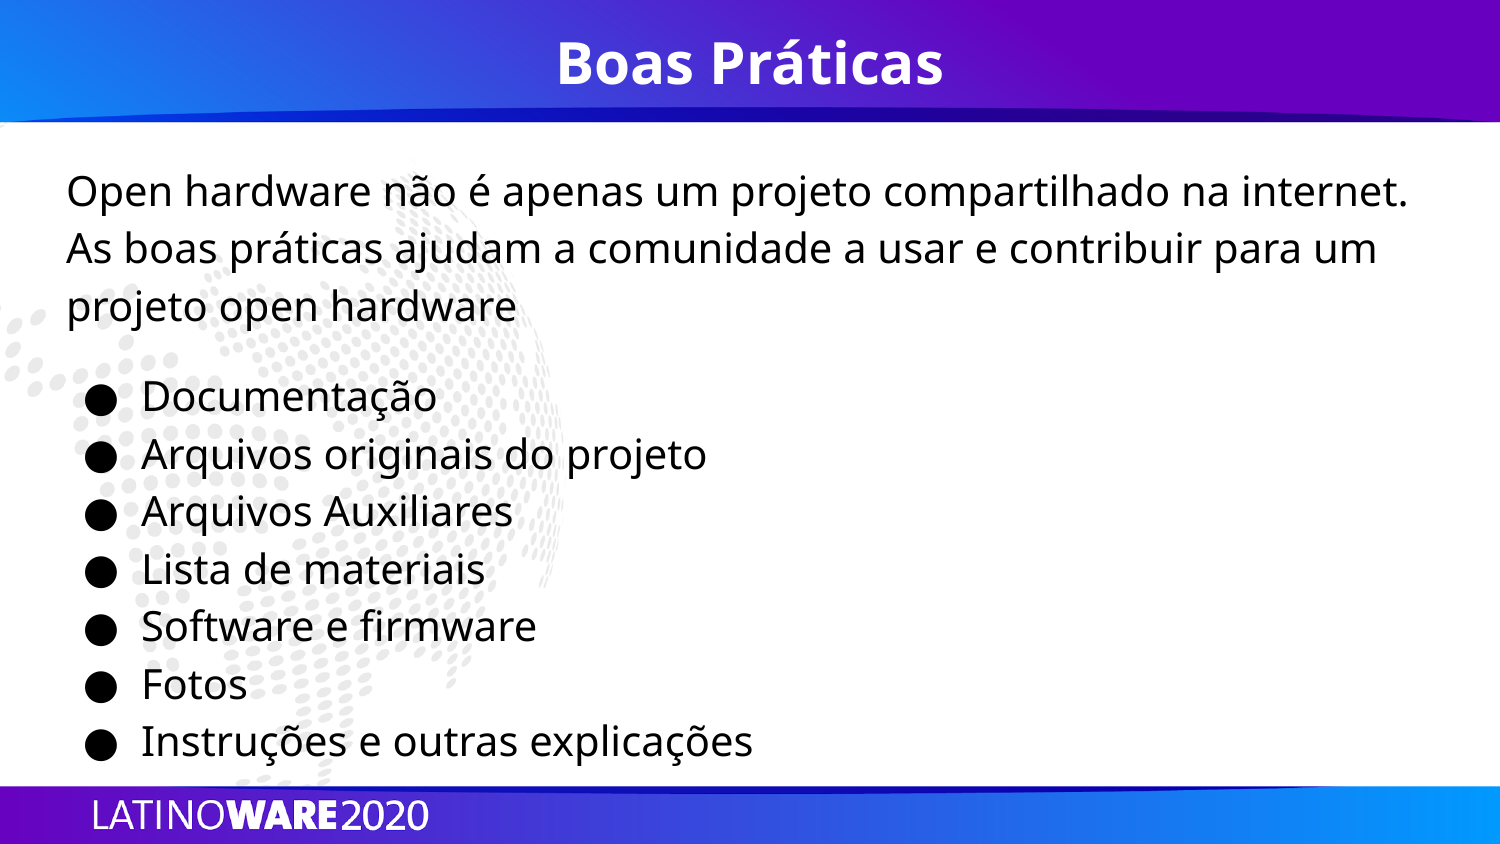

# Boas Práticas
Open hardware não é apenas um projeto compartilhado na internet. As boas práticas ajudam a comunidade a usar e contribuir para um projeto open hardware
Documentação
Arquivos originais do projeto
Arquivos Auxiliares
Lista de materiais
Software e firmware
Fotos
Instruções e outras explicações